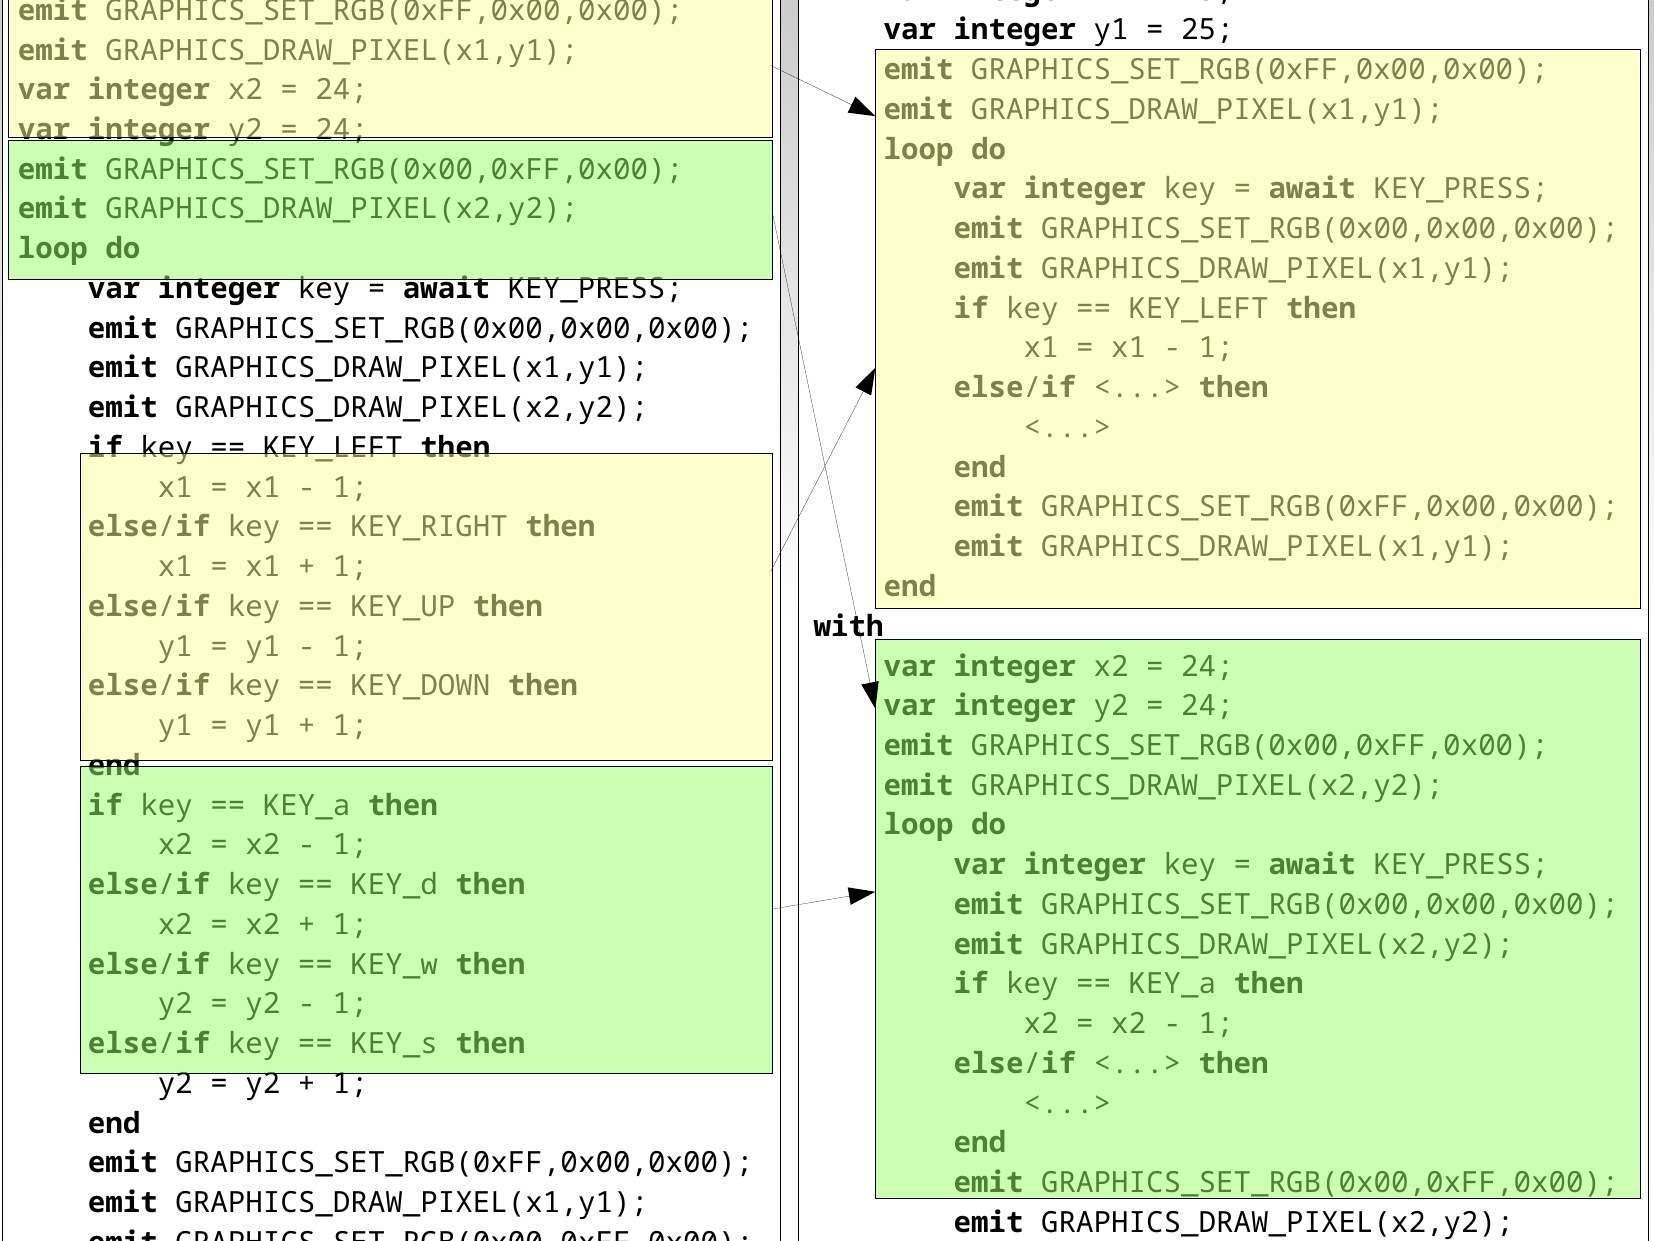

var integer x1 = 25;
var integer y1 = 25;
emit GRAPHICS_SET_RGB(0xFF,0x00,0x00);
emit GRAPHICS_DRAW_PIXEL(x1,y1);
var integer x2 = 24;
var integer y2 = 24;
emit GRAPHICS_SET_RGB(0x00,0xFF,0x00);
emit GRAPHICS_DRAW_PIXEL(x2,y2);
loop do
 var integer key = await KEY_PRESS;
 emit GRAPHICS_SET_RGB(0x00,0x00,0x00);
 emit GRAPHICS_DRAW_PIXEL(x1,y1);
 emit GRAPHICS_DRAW_PIXEL(x2,y2);
 if key == KEY_LEFT then
 x1 = x1 - 1;
 else/if key == KEY_RIGHT then
 x1 = x1 + 1;
 else/if key == KEY_UP then
 y1 = y1 - 1;
 else/if key == KEY_DOWN then
 y1 = y1 + 1;
 end
 if key == KEY_a then
 x2 = x2 - 1;
 else/if key == KEY_d then
 x2 = x2 + 1;
 else/if key == KEY_w then
 y2 = y2 - 1;
 else/if key == KEY_s then
 y2 = y2 + 1;
 end
 emit GRAPHICS_SET_RGB(0xFF,0x00,0x00);
 emit GRAPHICS_DRAW_PIXEL(x1,y1);
 emit GRAPHICS_SET_RGB(0x00,0xFF,0x00);
 emit GRAPHICS_DRAW_PIXEL(x2,y2);
end
par do
 var integer x1 = 25;
 var integer y1 = 25;
 emit GRAPHICS_SET_RGB(0xFF,0x00,0x00);
 emit GRAPHICS_DRAW_PIXEL(x1,y1);
 loop do
 var integer key = await KEY_PRESS;
 emit GRAPHICS_SET_RGB(0x00,0x00,0x00);
 emit GRAPHICS_DRAW_PIXEL(x1,y1);
 if key == KEY_LEFT then
 x1 = x1 - 1;
 else/if <...> then
 <...>
 end
 emit GRAPHICS_SET_RGB(0xFF,0x00,0x00);
 emit GRAPHICS_DRAW_PIXEL(x1,y1);
 end
with
 var integer x2 = 24;
 var integer y2 = 24;
 emit GRAPHICS_SET_RGB(0x00,0xFF,0x00);
 emit GRAPHICS_DRAW_PIXEL(x2,y2);
 loop do
 var integer key = await KEY_PRESS;
 emit GRAPHICS_SET_RGB(0x00,0x00,0x00);
 emit GRAPHICS_DRAW_PIXEL(x2,y2);
 if key == KEY_a then
 x2 = x2 - 1;
 else/if <...> then
 <...>
 end
 emit GRAPHICS_SET_RGB(0x00,0xFF,0x00);
 emit GRAPHICS_DRAW_PIXEL(x2,y2);
 end
end